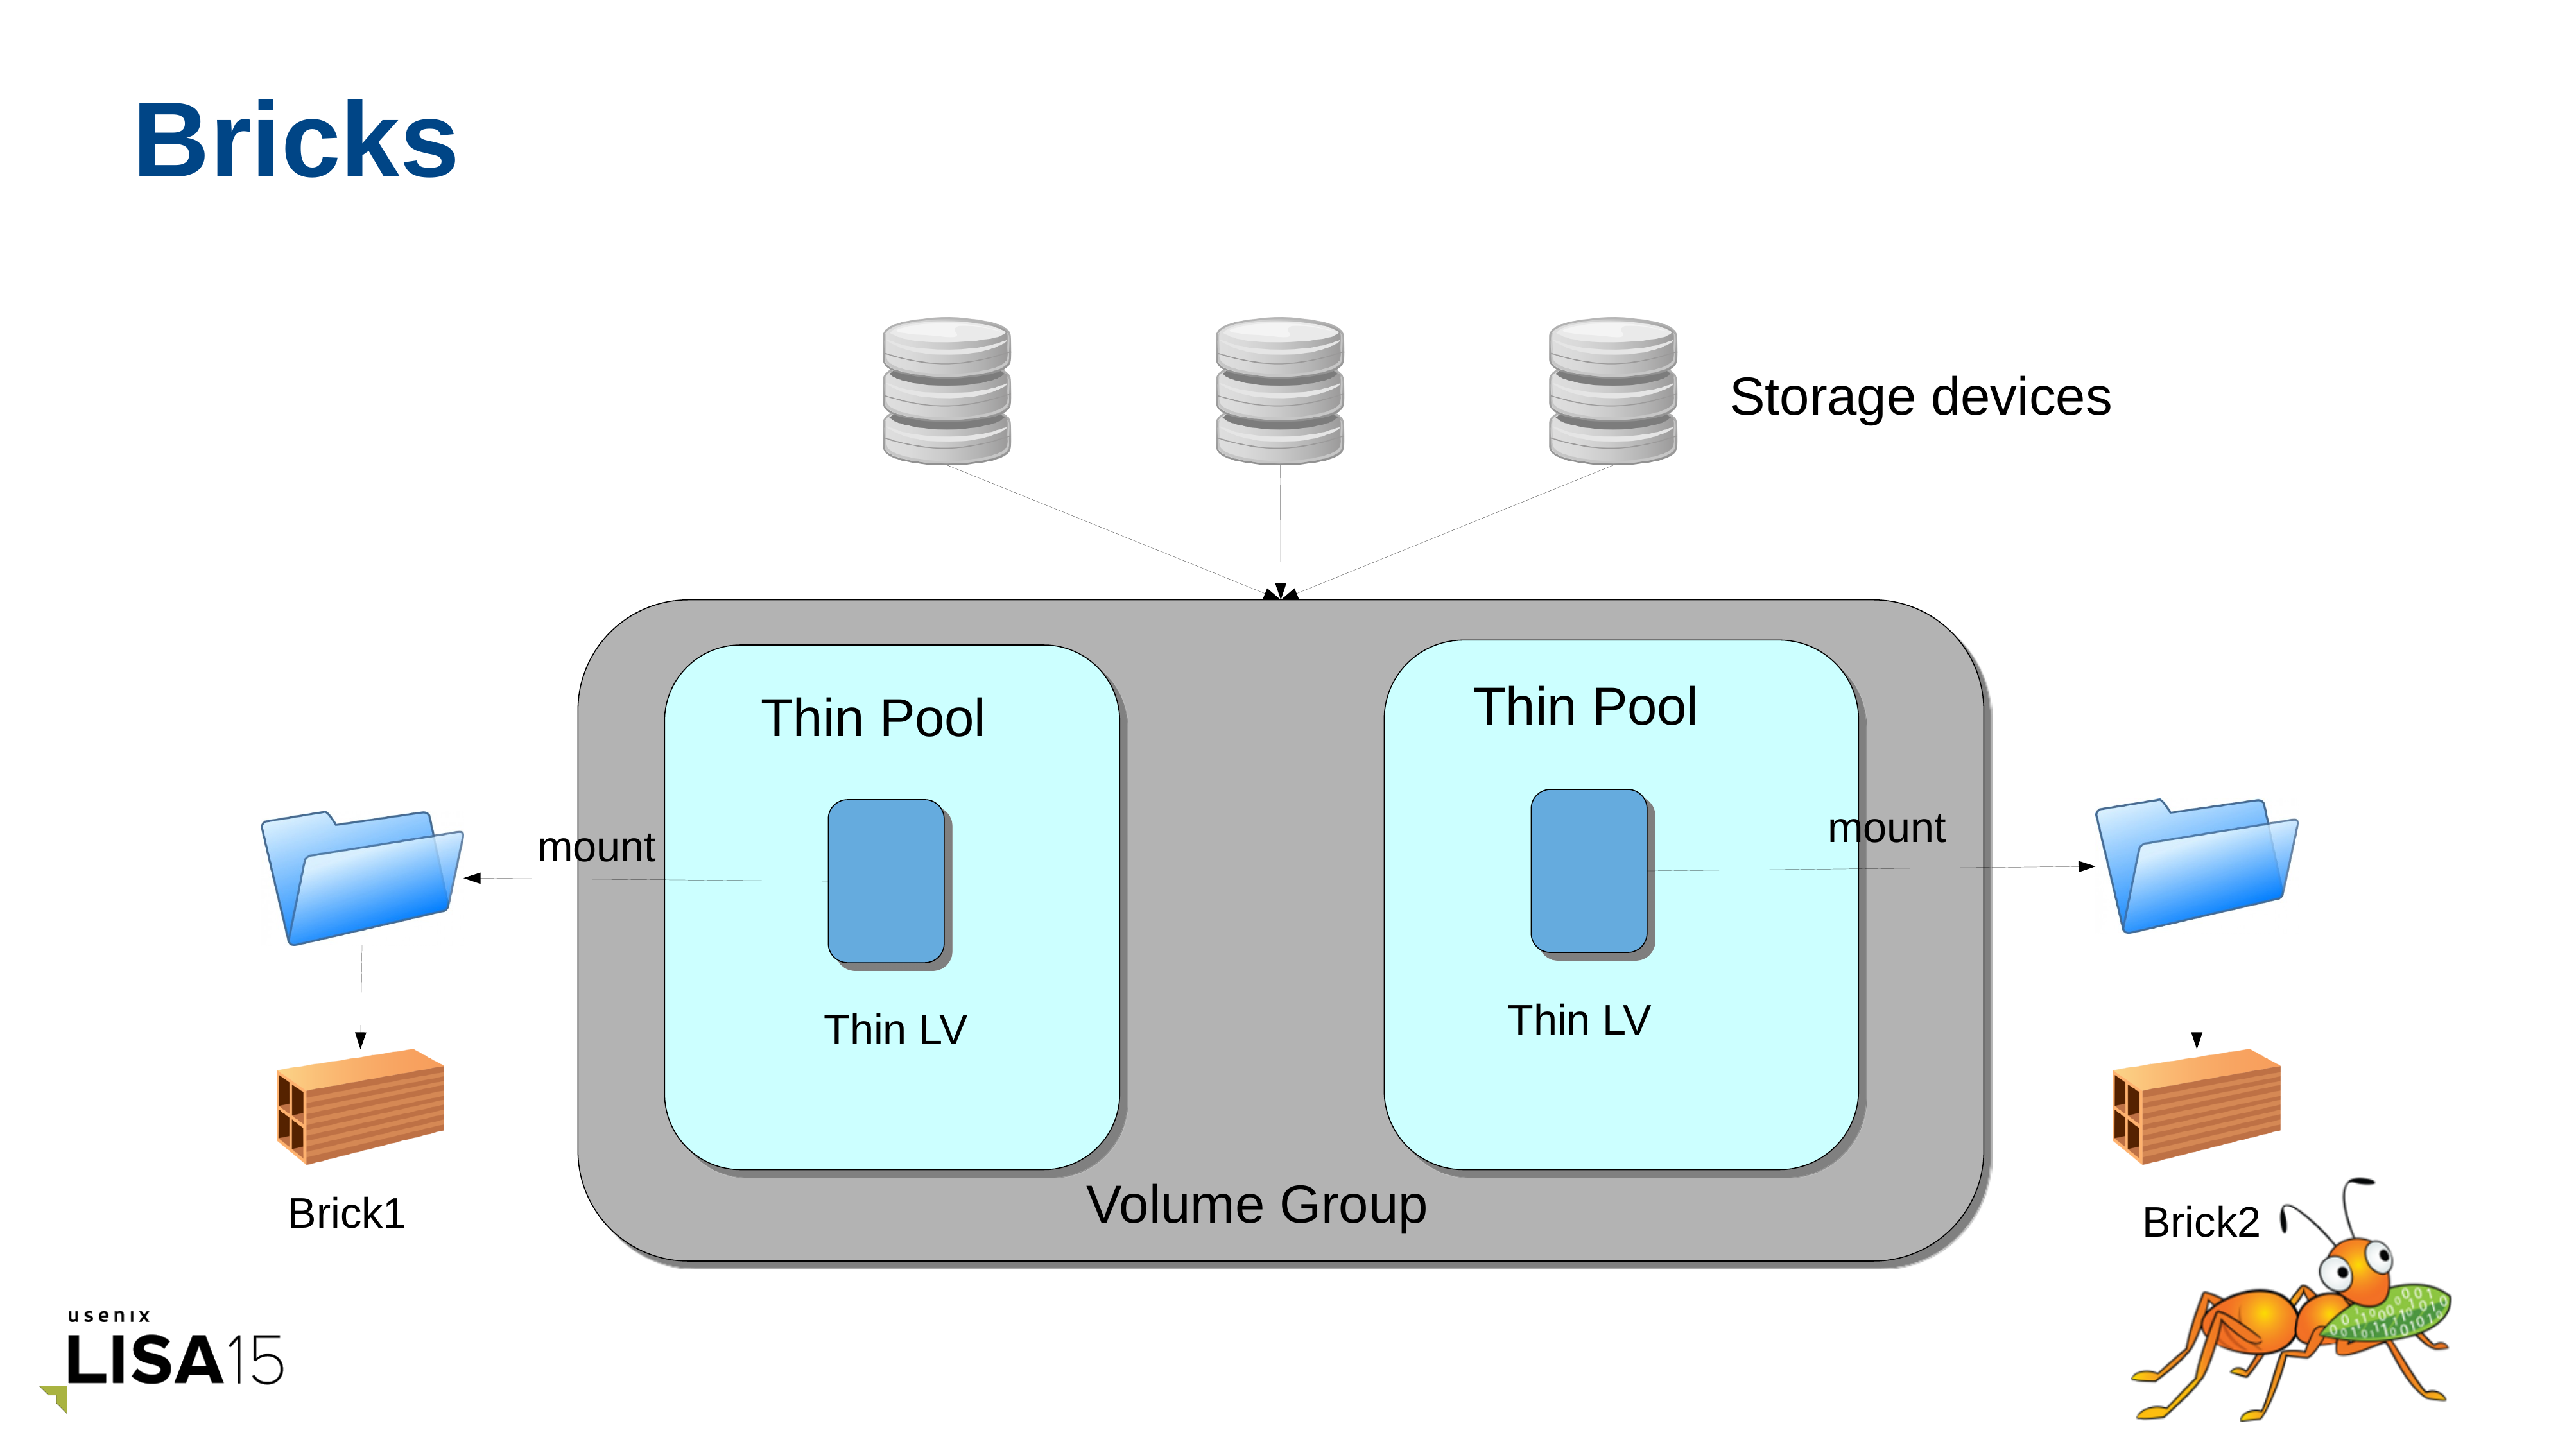

# Bricks
Storage devices
Thin Pool
Thin Pool
mount
mount
Thin LV
Thin LV
Volume Group
Brick1
Brick2